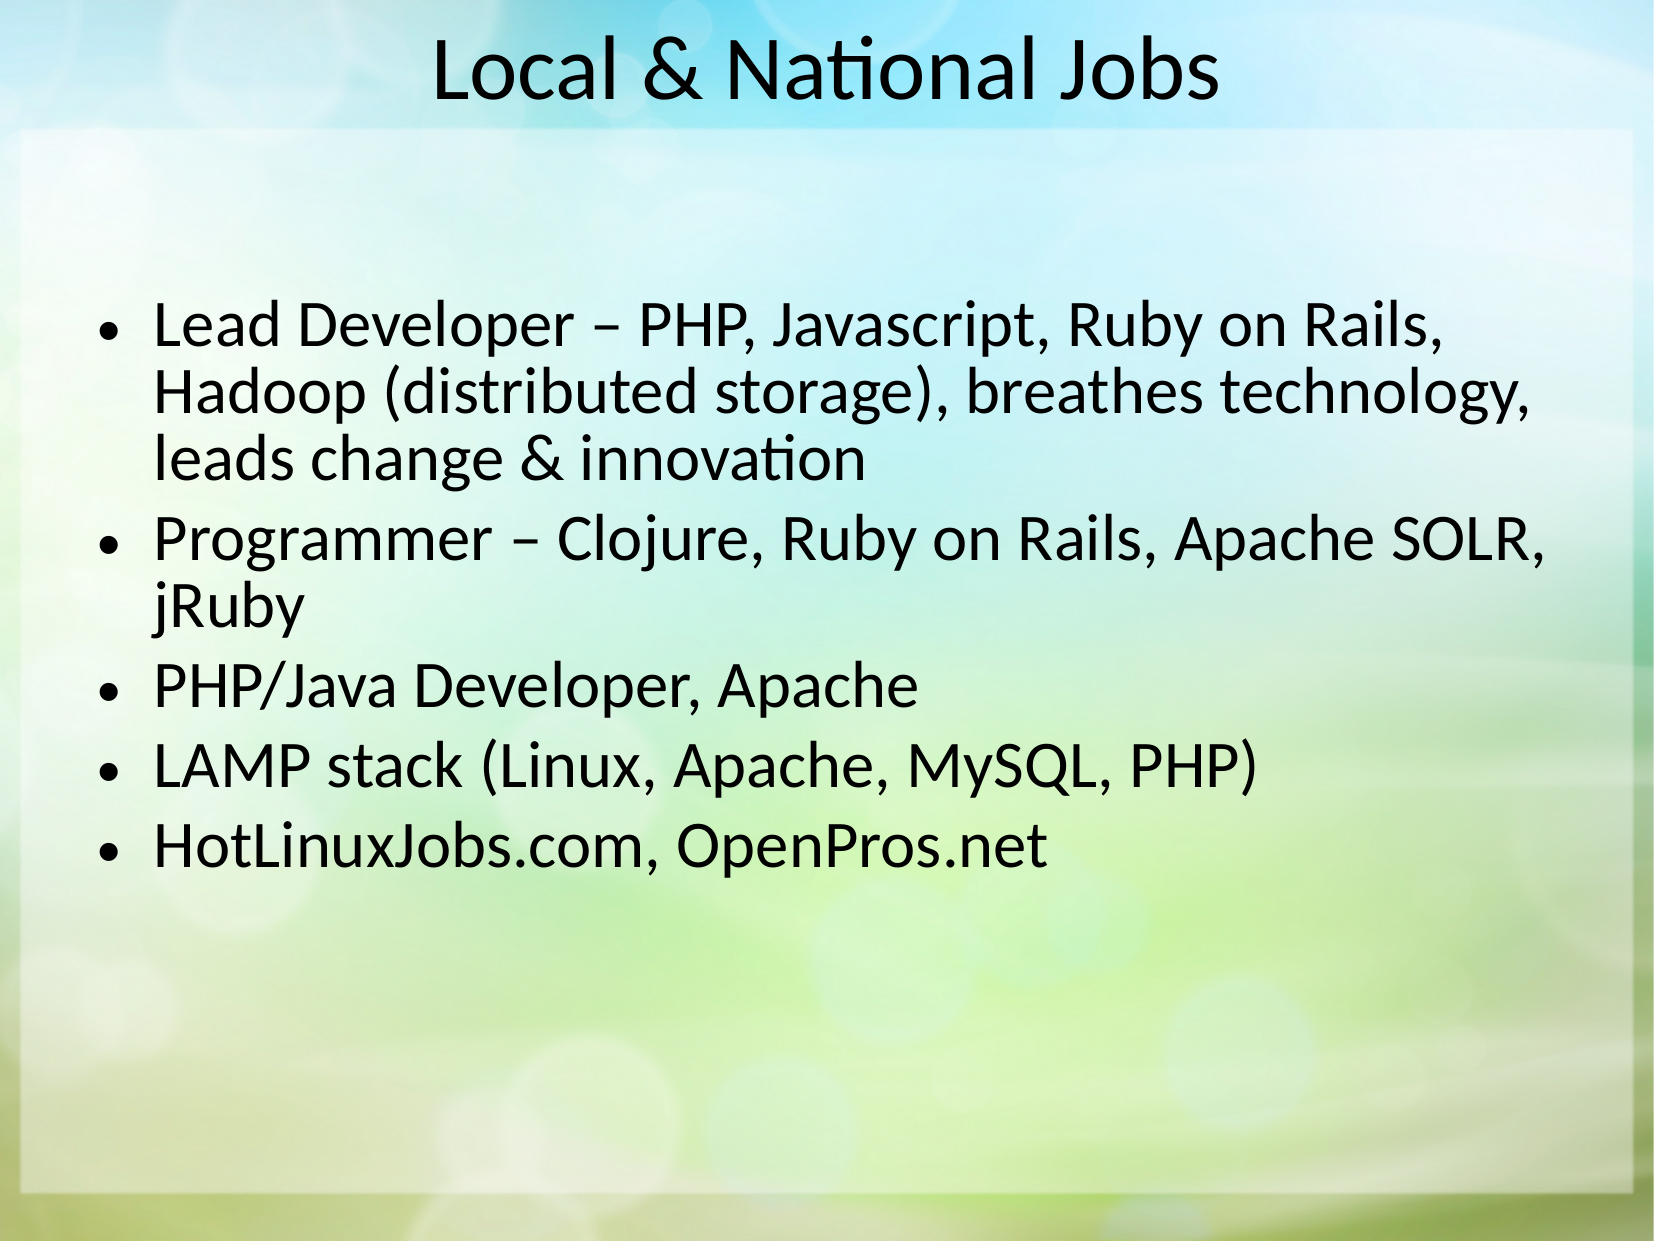

# Local & National Jobs
Lead Developer – PHP, Javascript, Ruby on Rails, Hadoop (distributed storage), breathes technology, leads change & innovation
Programmer – Clojure, Ruby on Rails, Apache SOLR, jRuby
PHP/Java Developer, Apache
LAMP stack (Linux, Apache, MySQL, PHP)
HotLinuxJobs.com, OpenPros.net